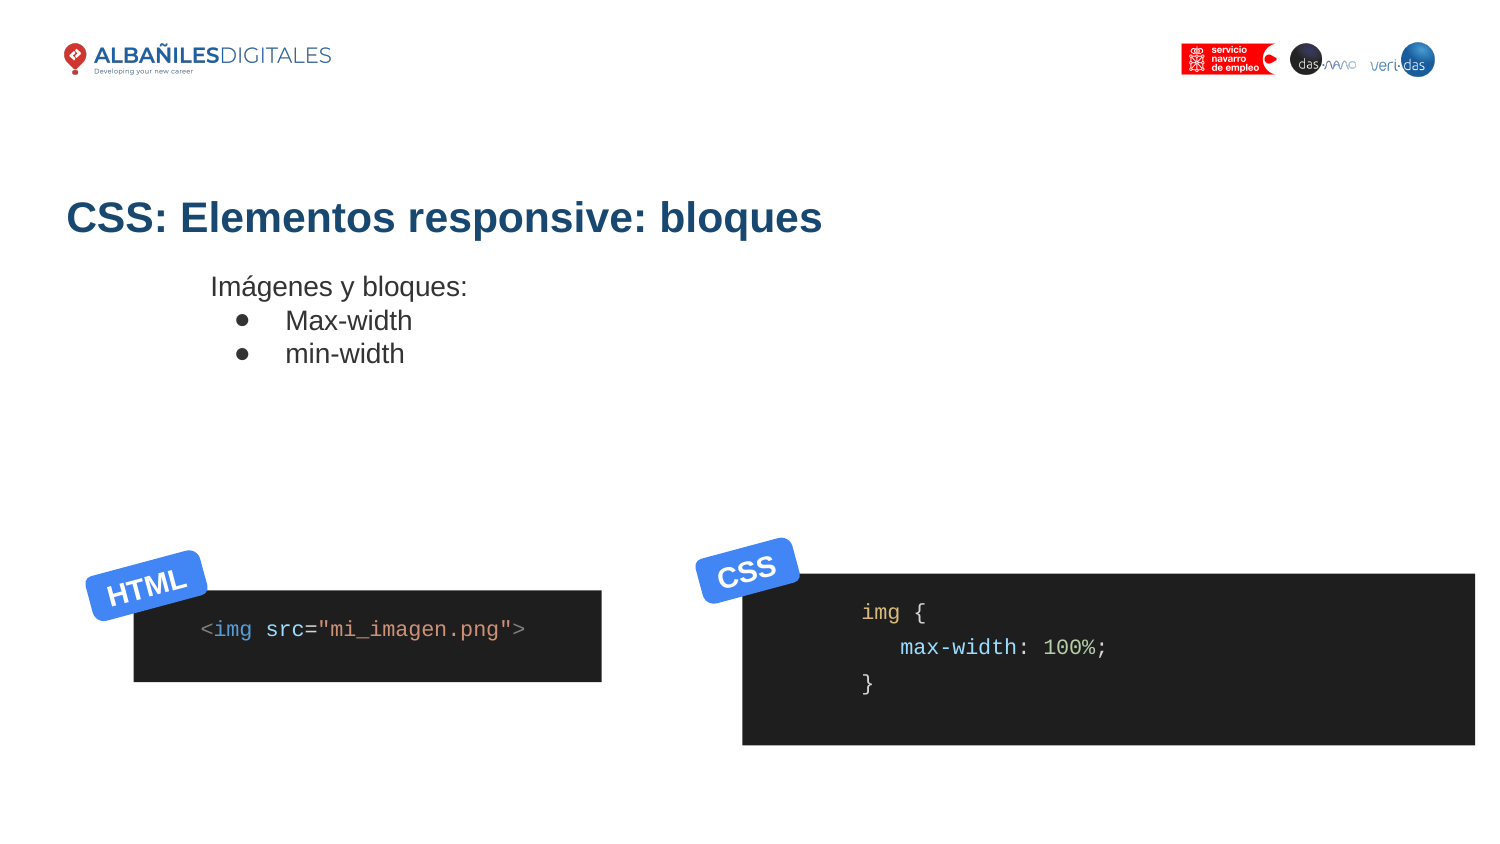

CSS: Elementos responsive: bloques
Imágenes y bloques:
Max-width
min-width
CSS
HTML
 img {
 max-width: 100%;
 }
 <img src="mi_imagen.png">